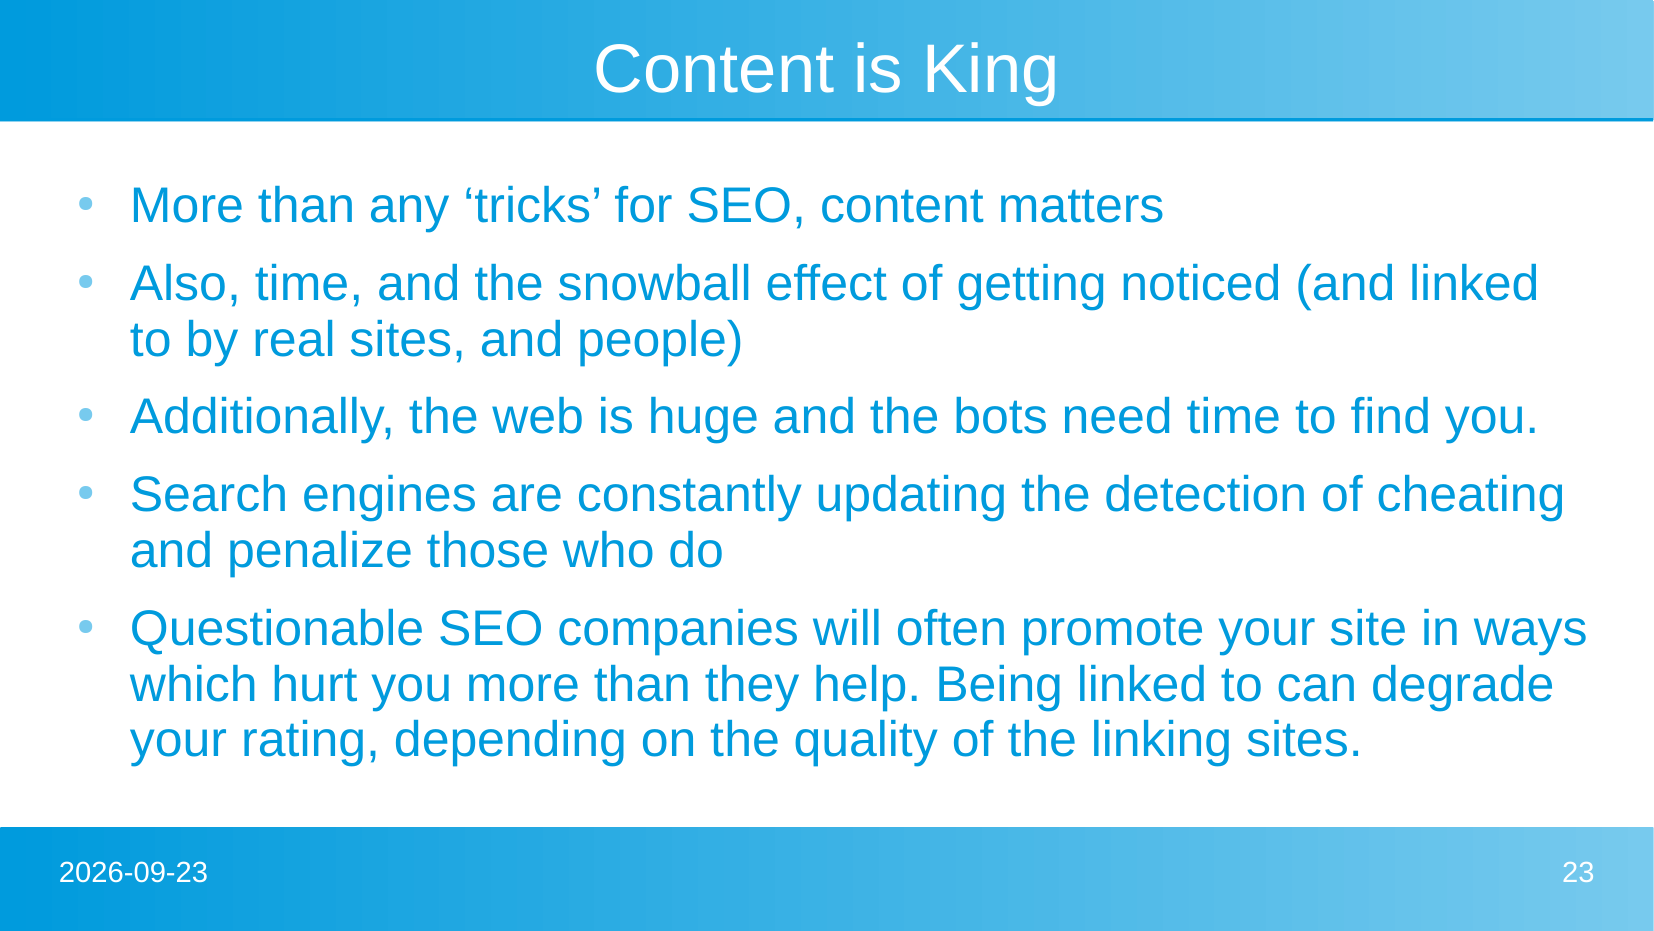

# Content is King
More than any ‘tricks’ for SEO, content matters
Also, time, and the snowball effect of getting noticed (and linked to by real sites, and people)
Additionally, the web is huge and the bots need time to find you.
Search engines are constantly updating the detection of cheating and penalize those who do
Questionable SEO companies will often promote your site in ways which hurt you more than they help. Being linked to can degrade your rating, depending on the quality of the linking sites.
23